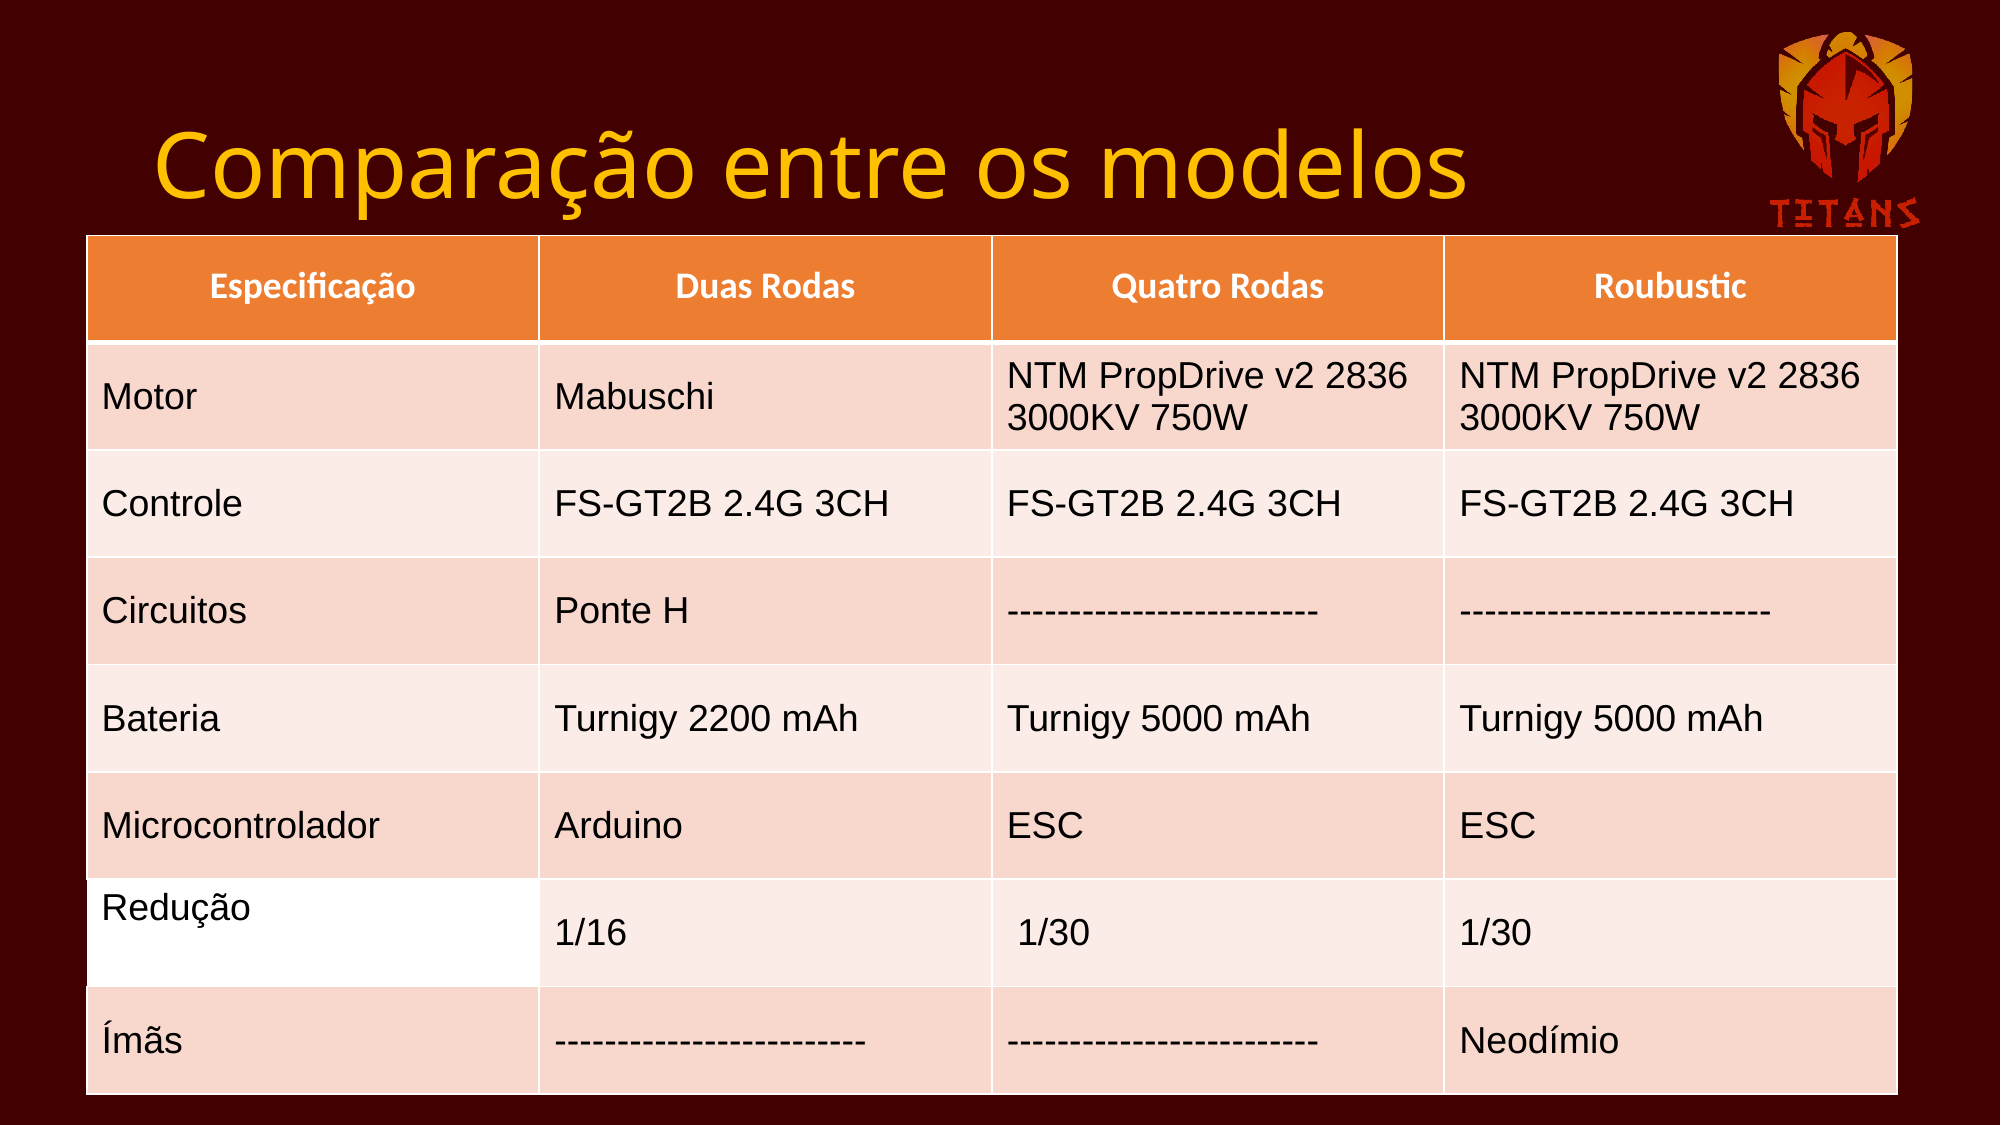

# Comparação entre os modelos
| Especificação | Duas Rodas | Quatro Rodas | Roubustic |
| --- | --- | --- | --- |
| Motor | Mabuschi | NTM PropDrive v2 2836 3000KV 750W | NTM PropDrive v2 2836 3000KV 750W |
| Controle | FS-GT2B 2.4G 3CH | FS-GT2B 2.4G 3CH | FS-GT2B 2.4G 3CH |
| Circuitos | Ponte H | ------------------------- | ------------------------- |
| Bateria | Turnigy 2200 mAh | Turnigy 5000 mAh | Turnigy 5000 mAh |
| Microcontrolador | Arduino | ESC | ESC |
| Redução | 1/16 | 1/30 | 1/30 |
| Ímãs | ------------------------- | ------------------------- | Neodímio |